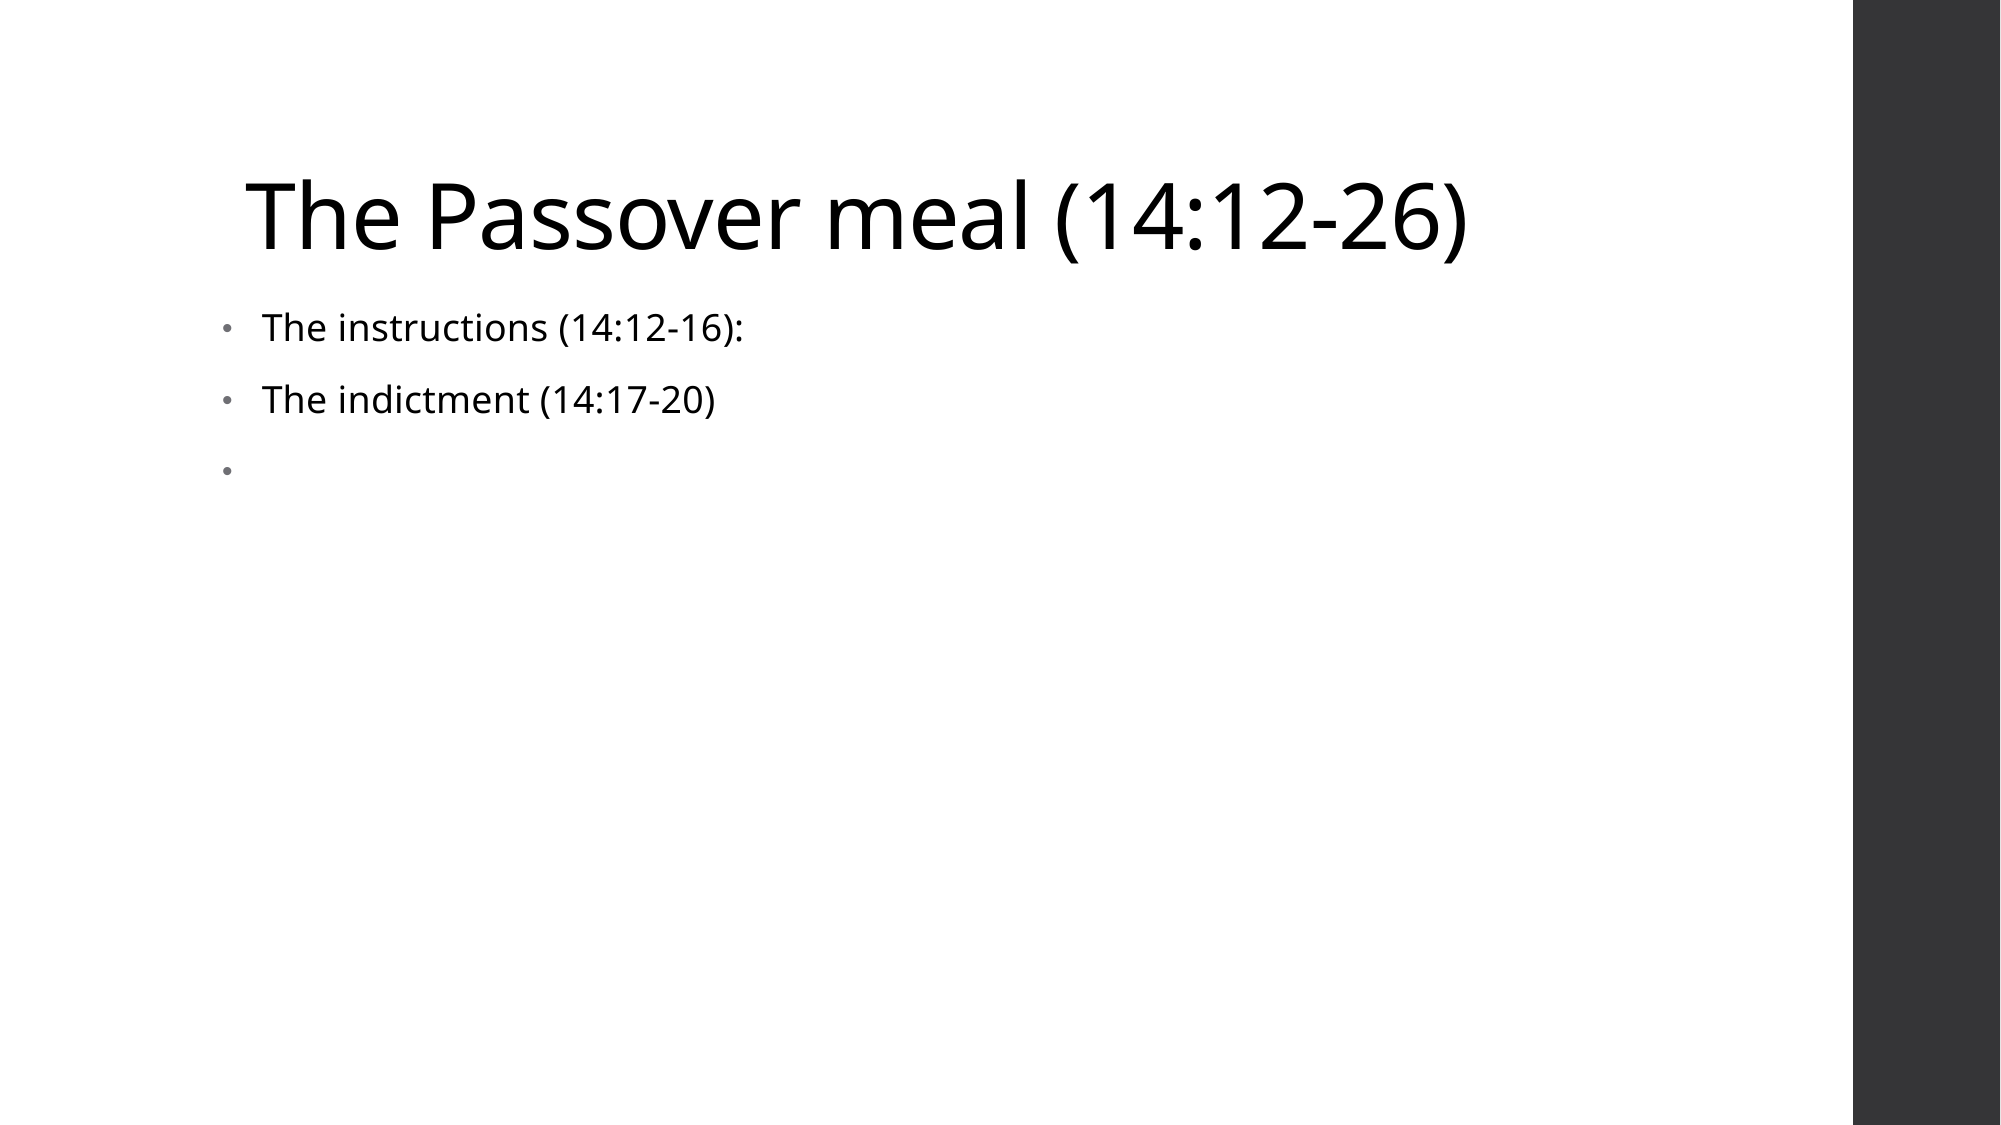

# The Passover meal (14:12-26)
 The instructions (14:12-16):
 The indictment (14:17-20)